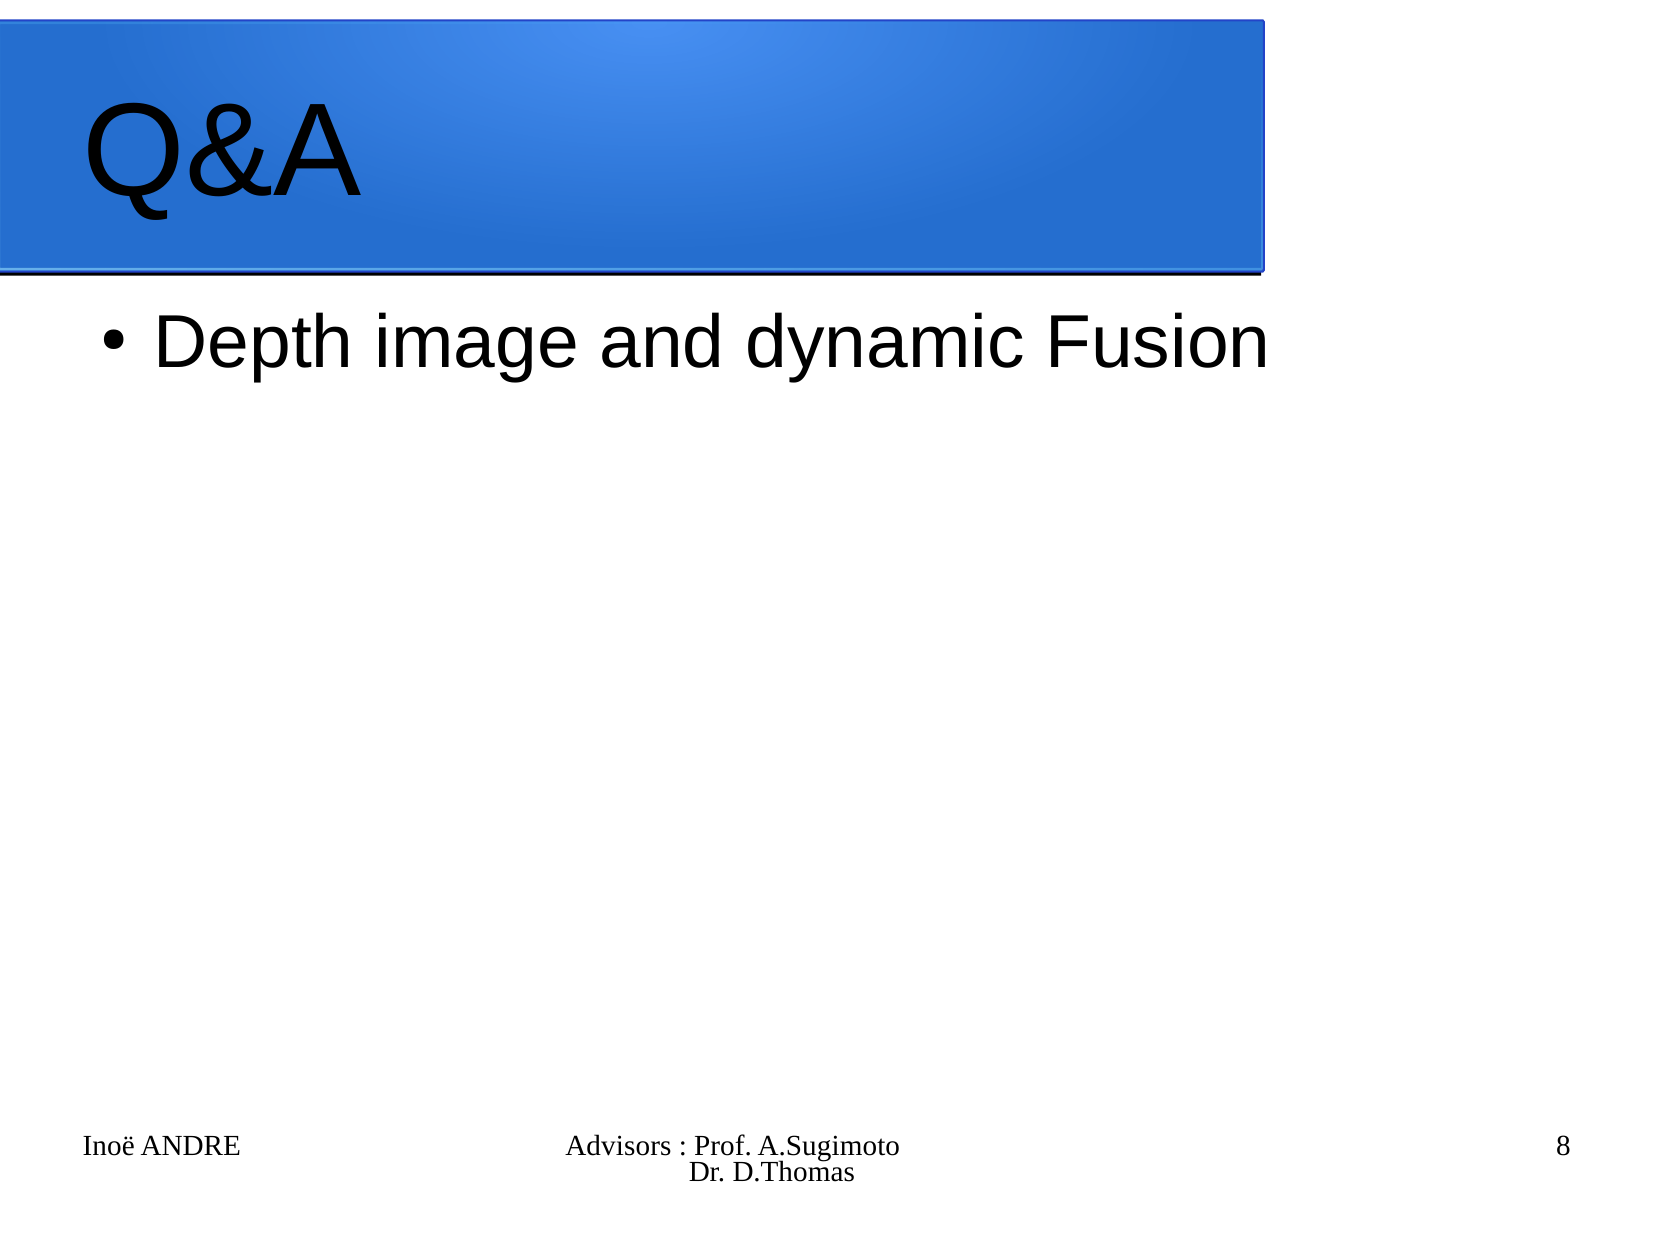

# Q&A
Depth image and dynamic Fusion
Inoë ANDRE
Advisors : Prof. A.Sugimoto Dr. D.Thomas
8